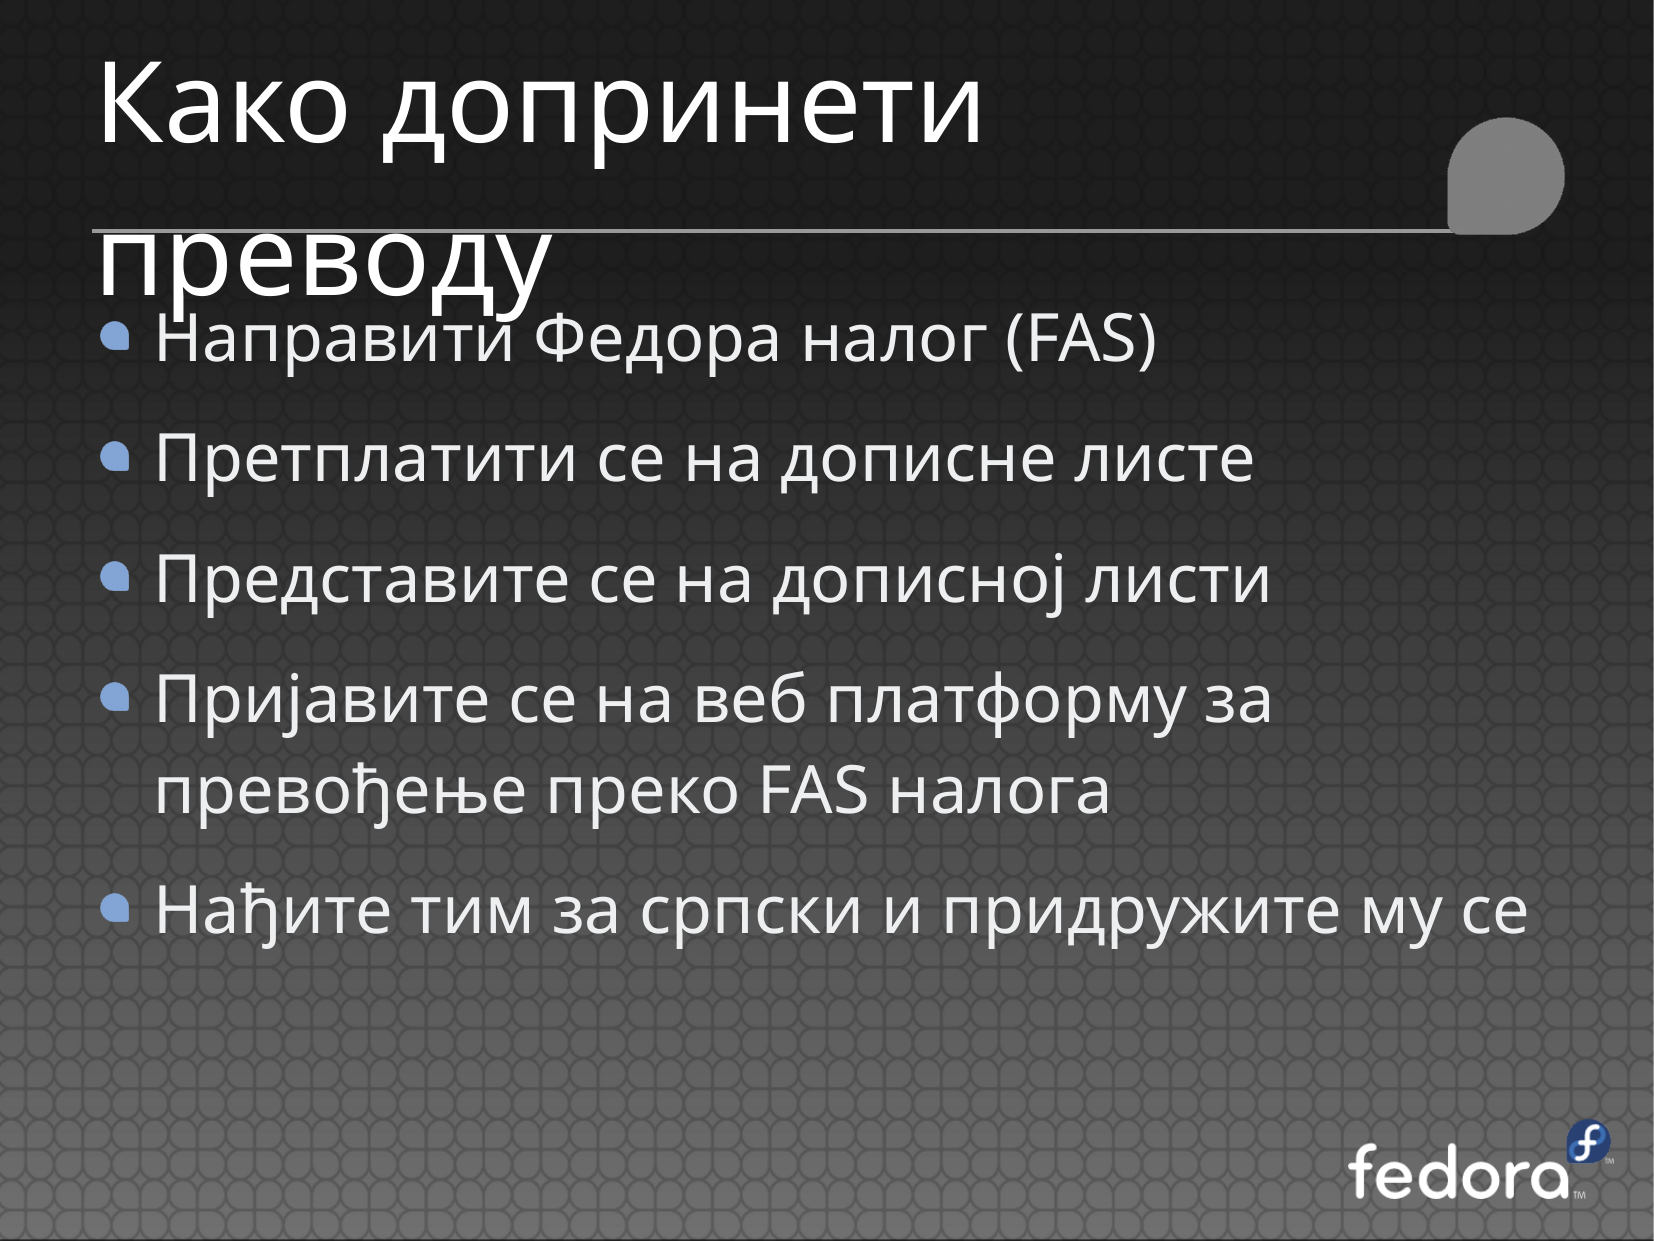

Како допринети преводу
# Направити Федора налог (FAS)
Претплатити се на дописне листе
Представите се на дописној листи
Пријавите се на веб платформу за превођење преко FAS налога
Нађите тим за српски и придружите му се